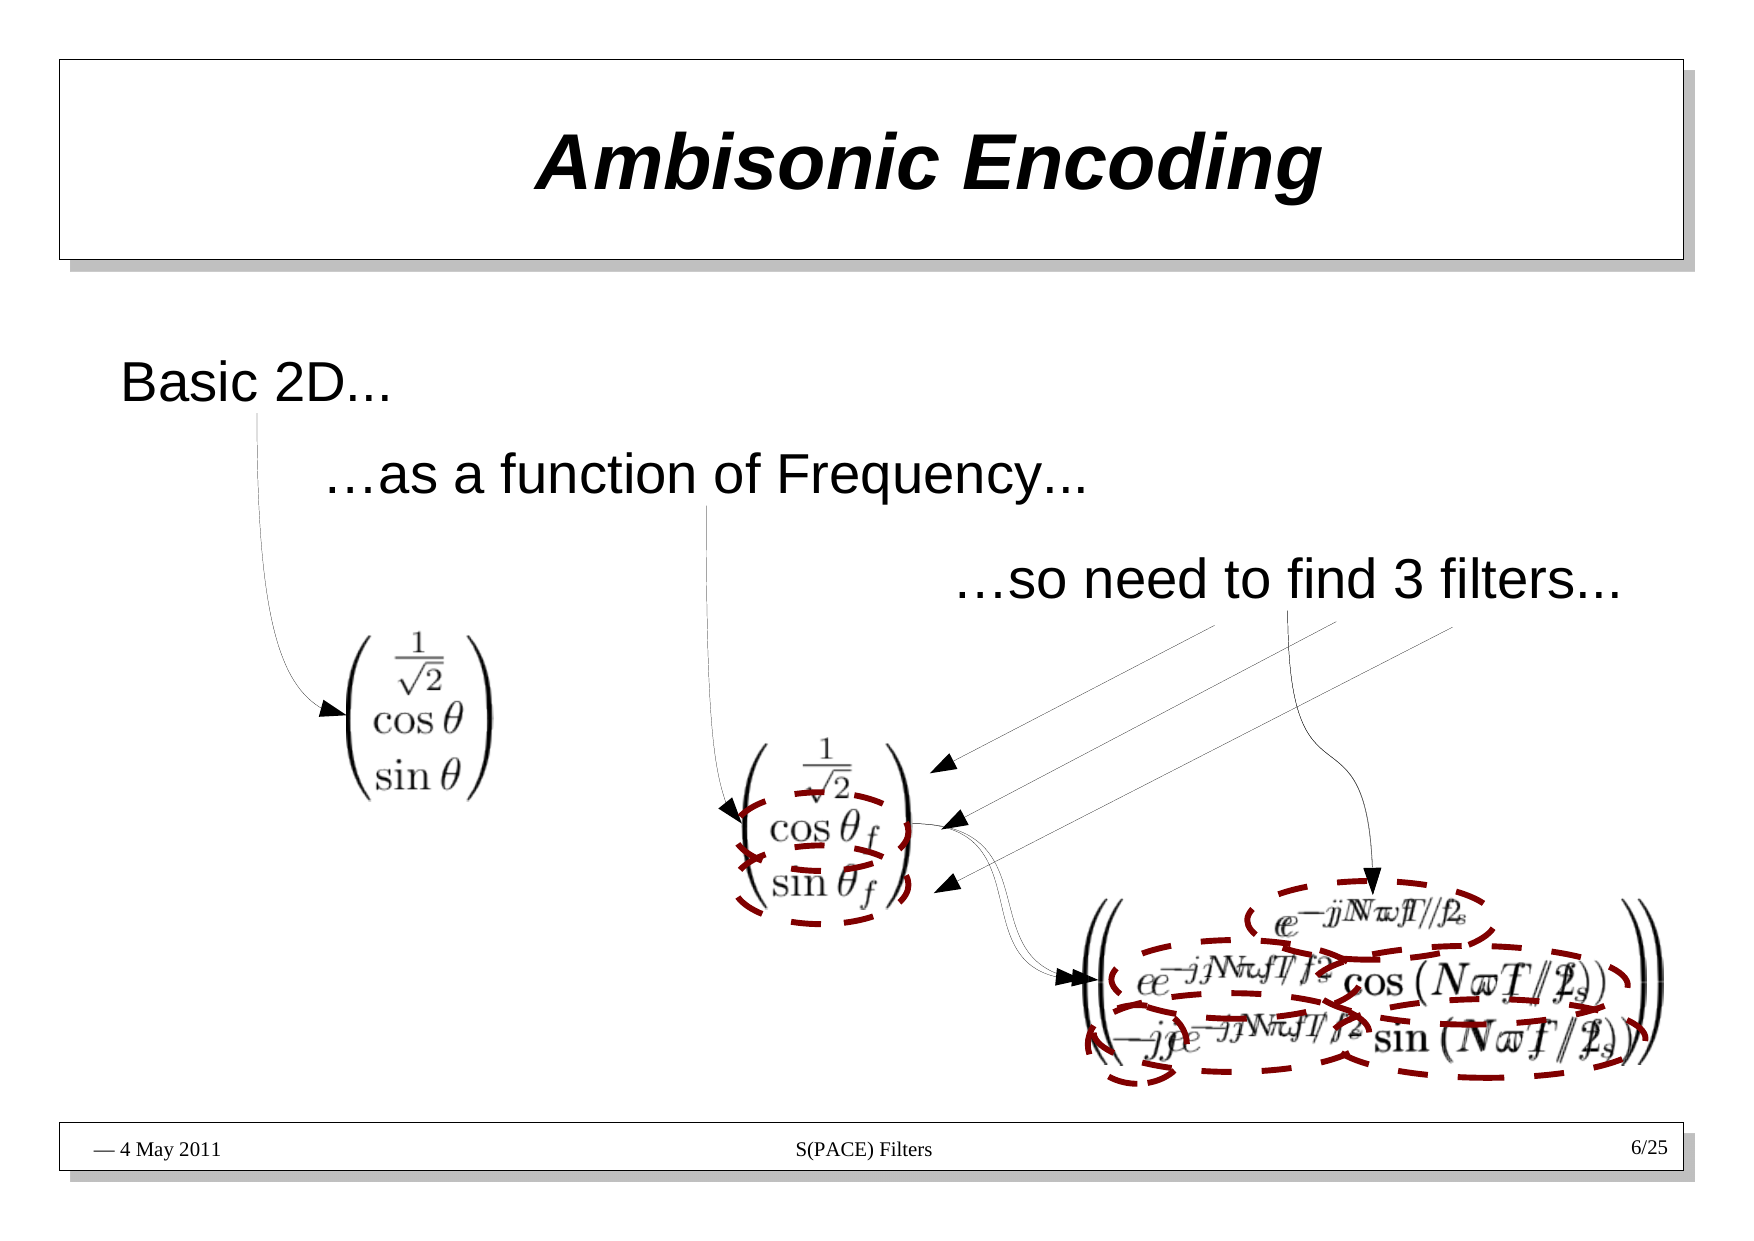

# Ambisonic Encoding
Basic 2D...
…as a function of Frequency...
…so need to find 3 filters...